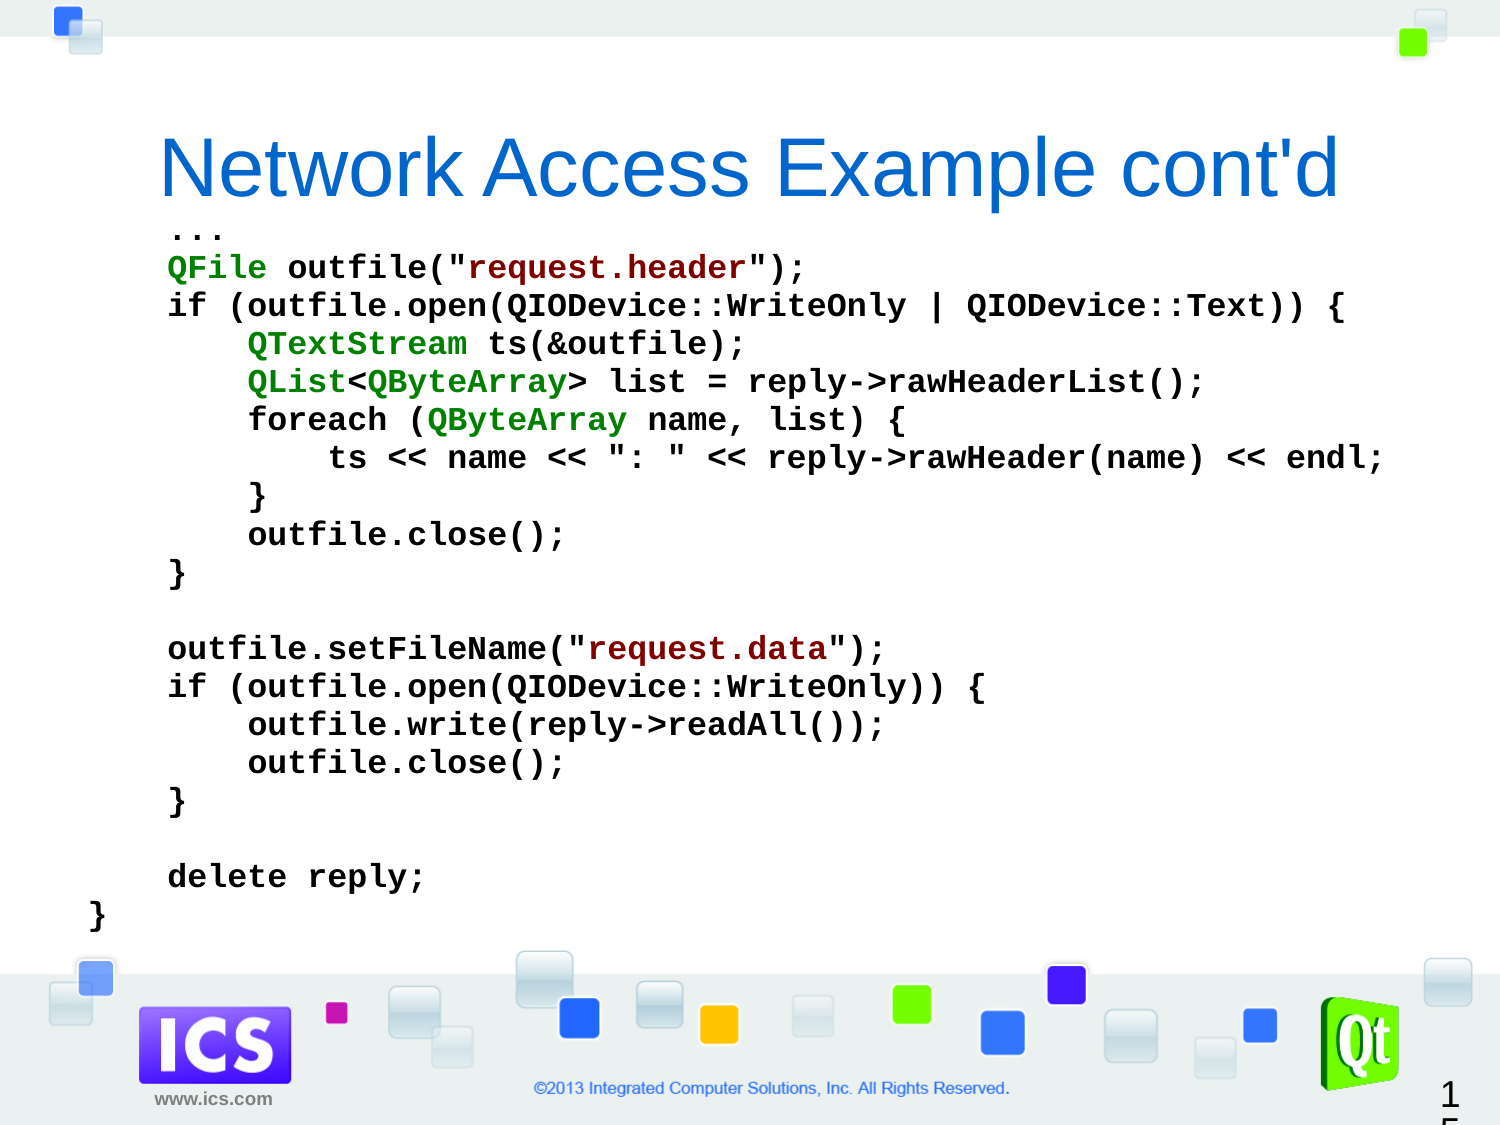

# Network Access Example cont'd
 ...
 QFile outfile("request.header");
 if (outfile.open(QIODevice::WriteOnly | QIODevice::Text)) {
 QTextStream ts(&outfile);
 QList<QByteArray> list = reply->rawHeaderList();
 foreach (QByteArray name, list) {
 ts << name << ": " << reply->rawHeader(name) << endl;
 }
 outfile.close();
 }
 outfile.setFileName("request.data");
 if (outfile.open(QIODevice::WriteOnly)) {
 outfile.write(reply->readAll());
 outfile.close();
 }
 delete reply;
}